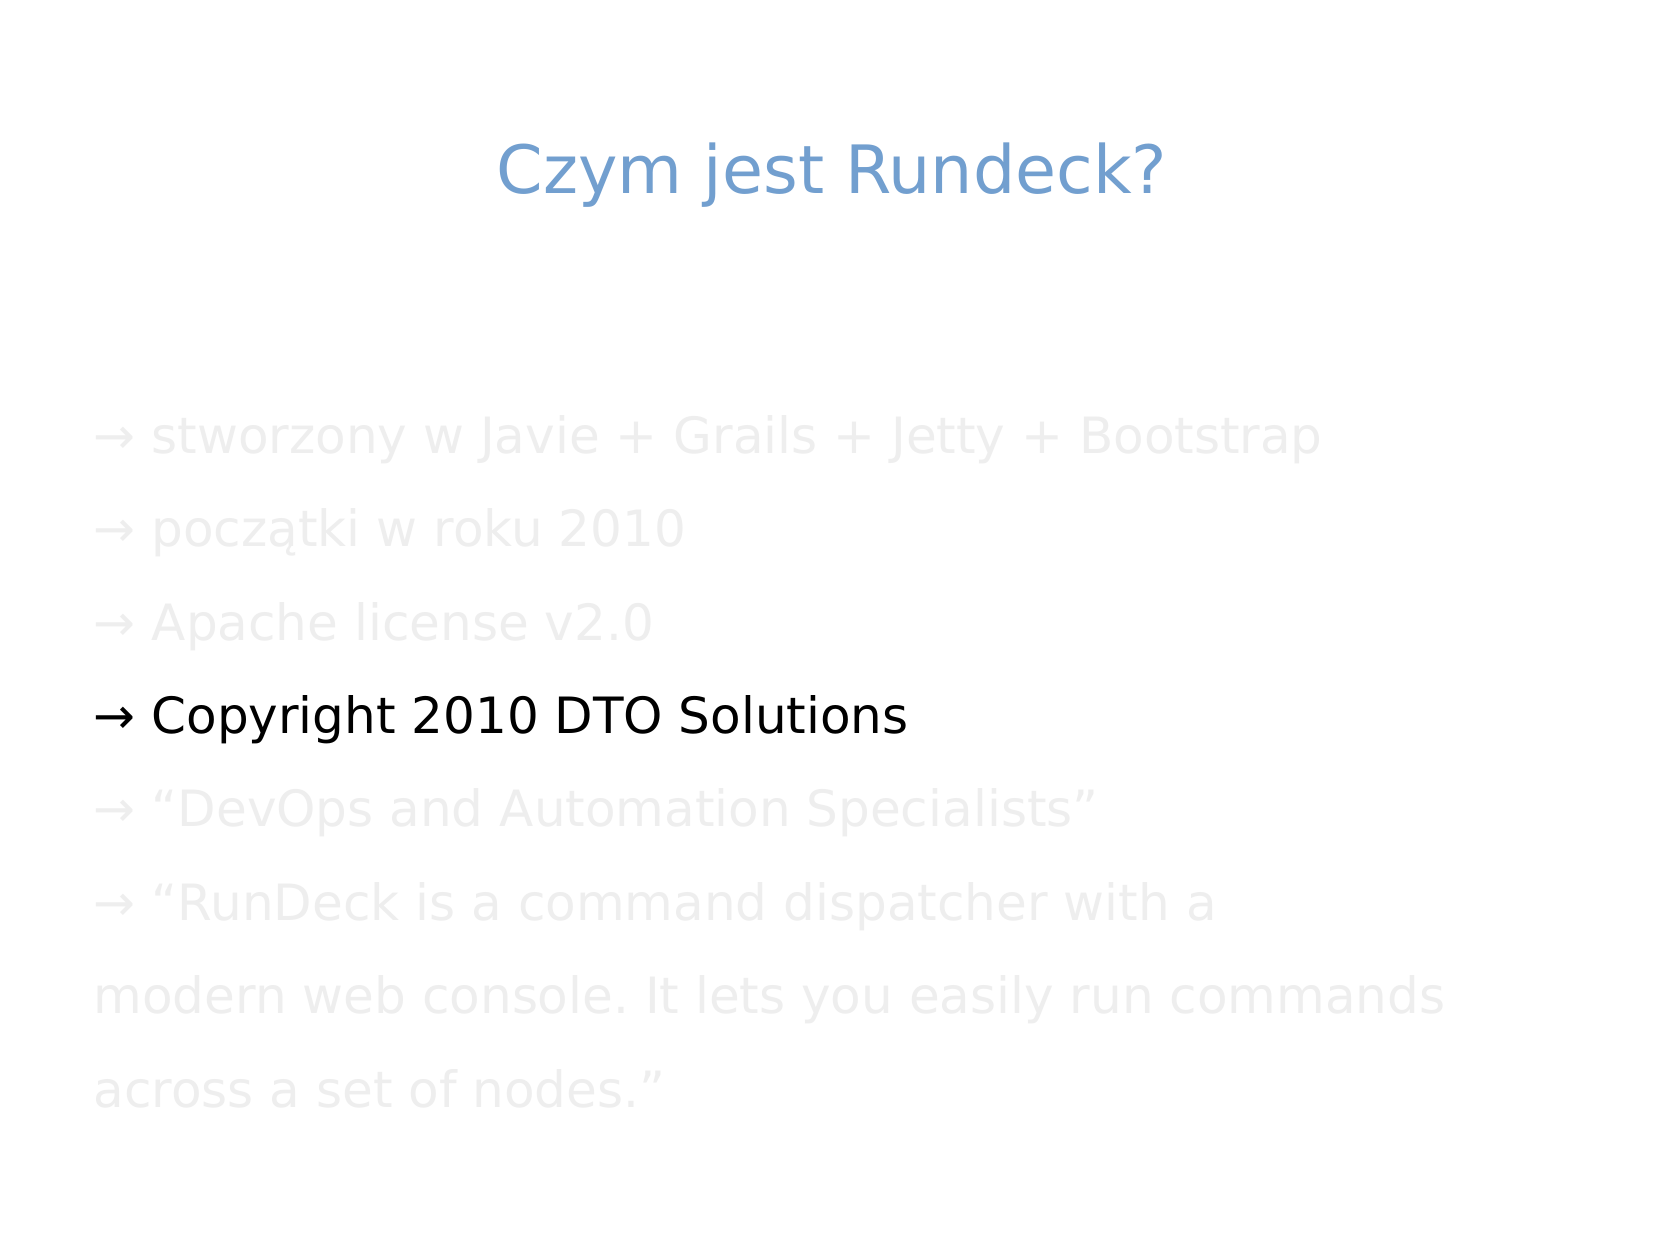

Czym jest Rundeck?
→ stworzony w Javie + Grails + Jetty + Bootstrap
→ początki w roku 2010
→ Apache license v2.0
→ Copyright 2010 DTO Solutions
→ “DevOps and Automation Specialists”
→ “RunDeck is a command dispatcher with a
modern web console. It lets you easily run commands
across a set of nodes.”